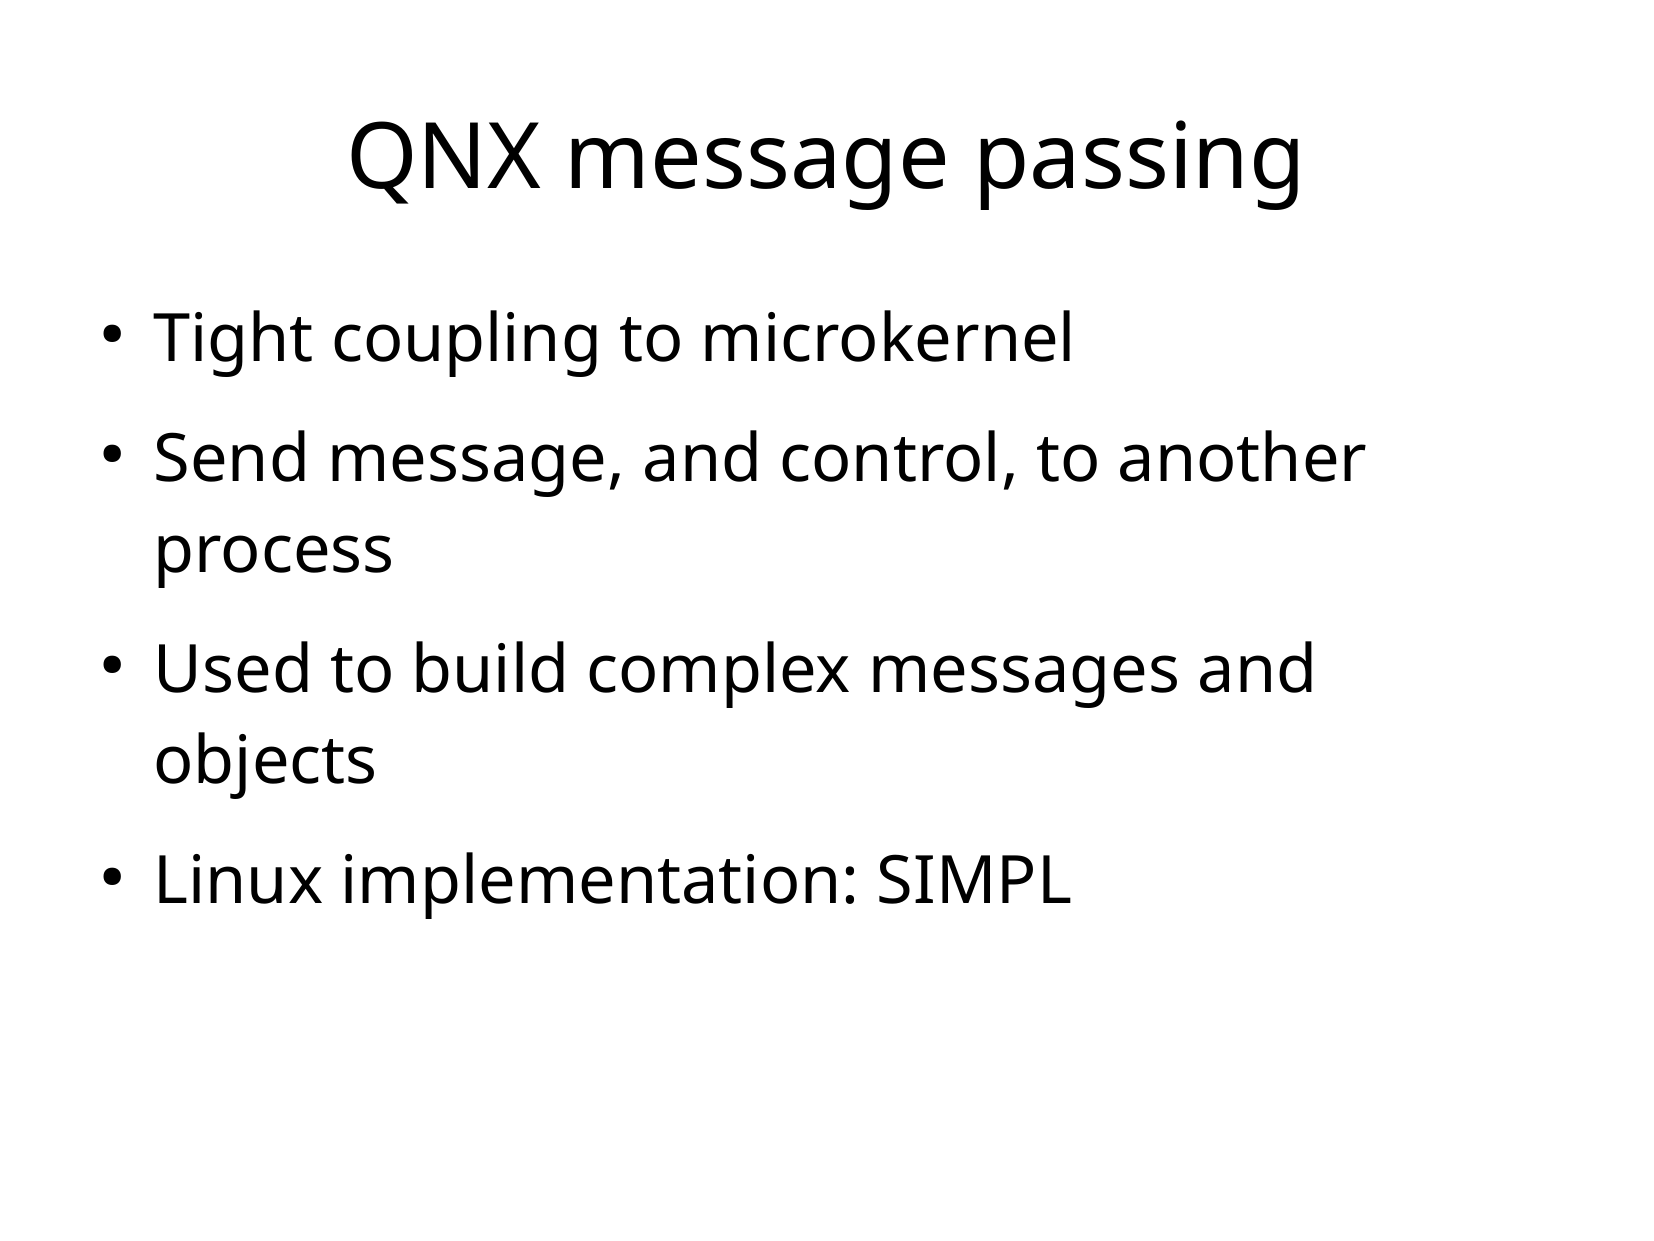

# QNX message passing
Tight coupling to microkernel
Send message, and control, to another process
Used to build complex messages and objects
Linux implementation: SIMPL